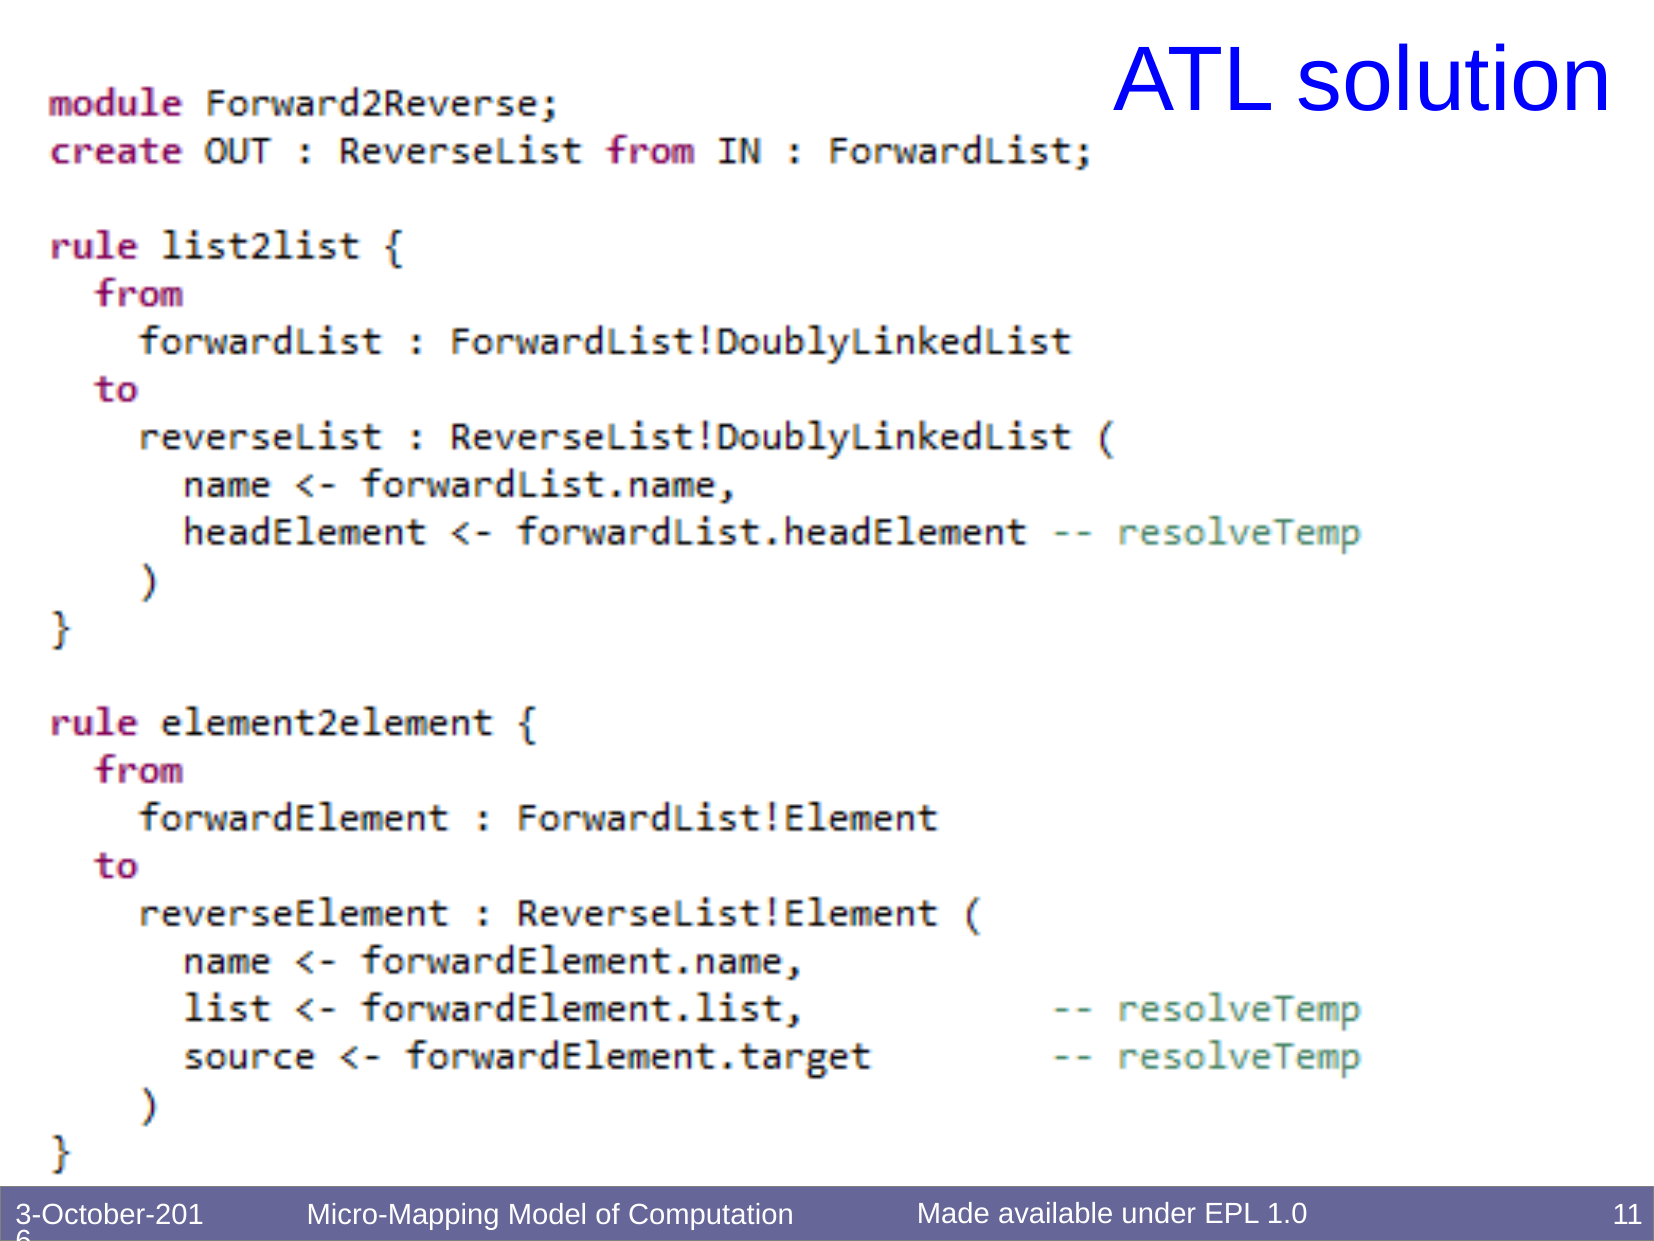

# ATL solution
3-October-2016
Micro-Mapping Model of Computation
11